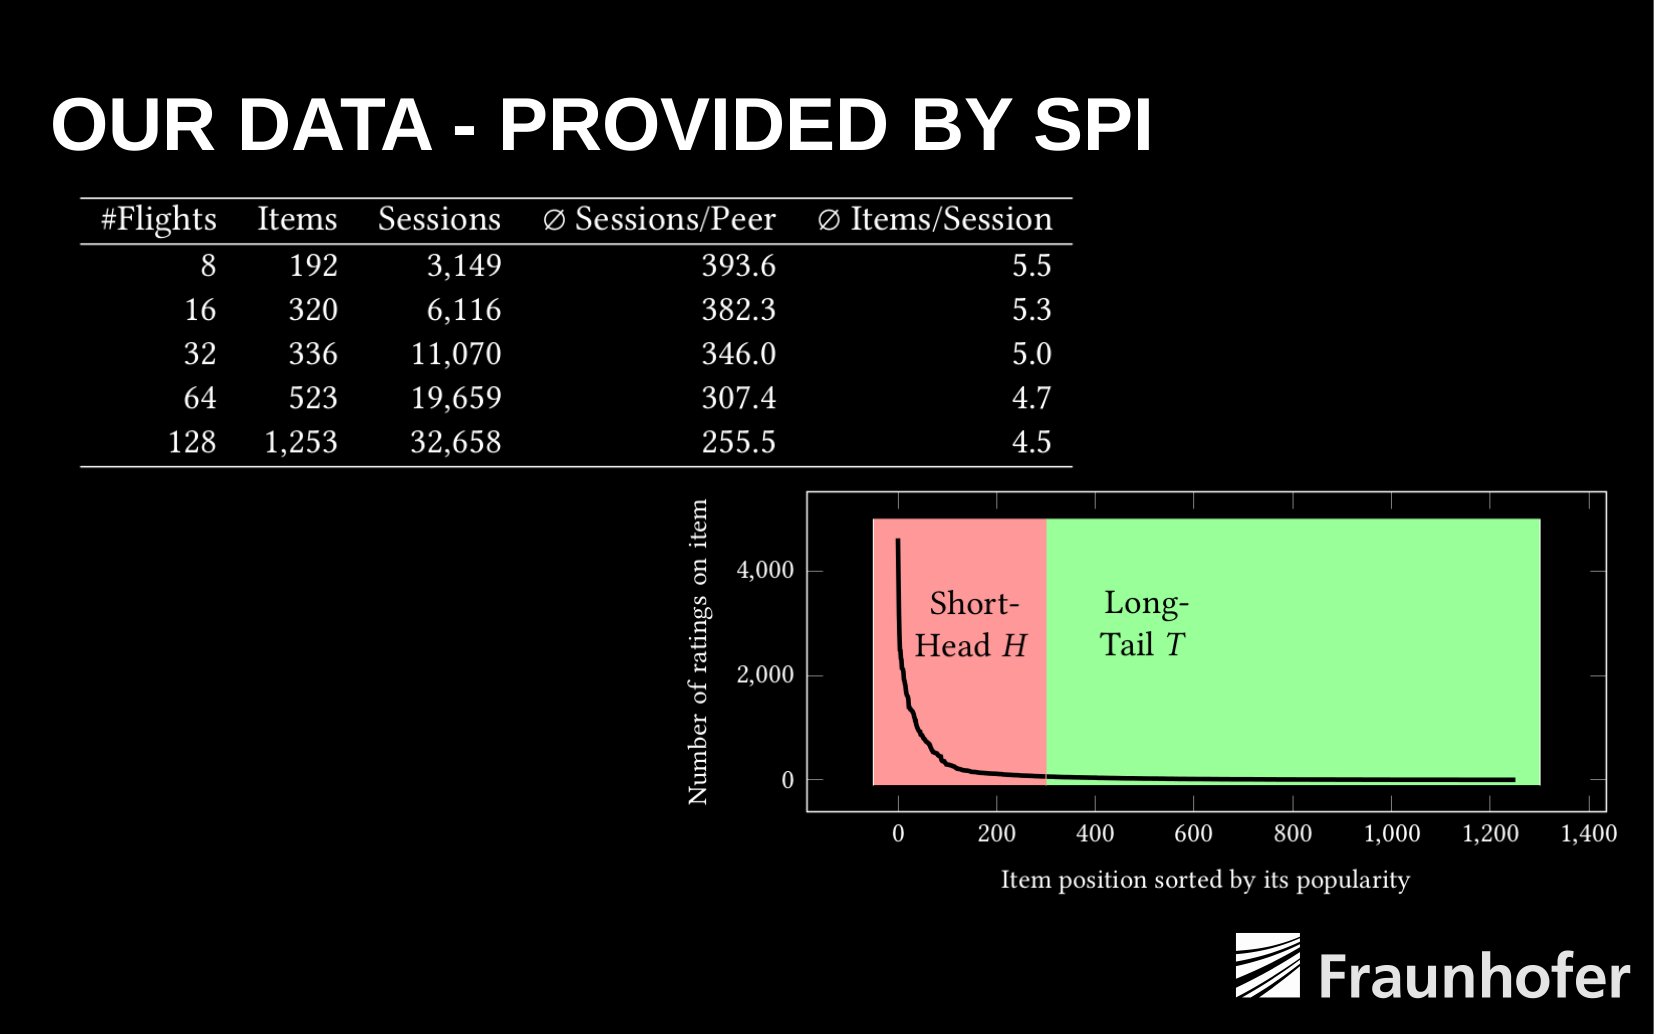

# OUR DATA - PROVIDED BY SPI